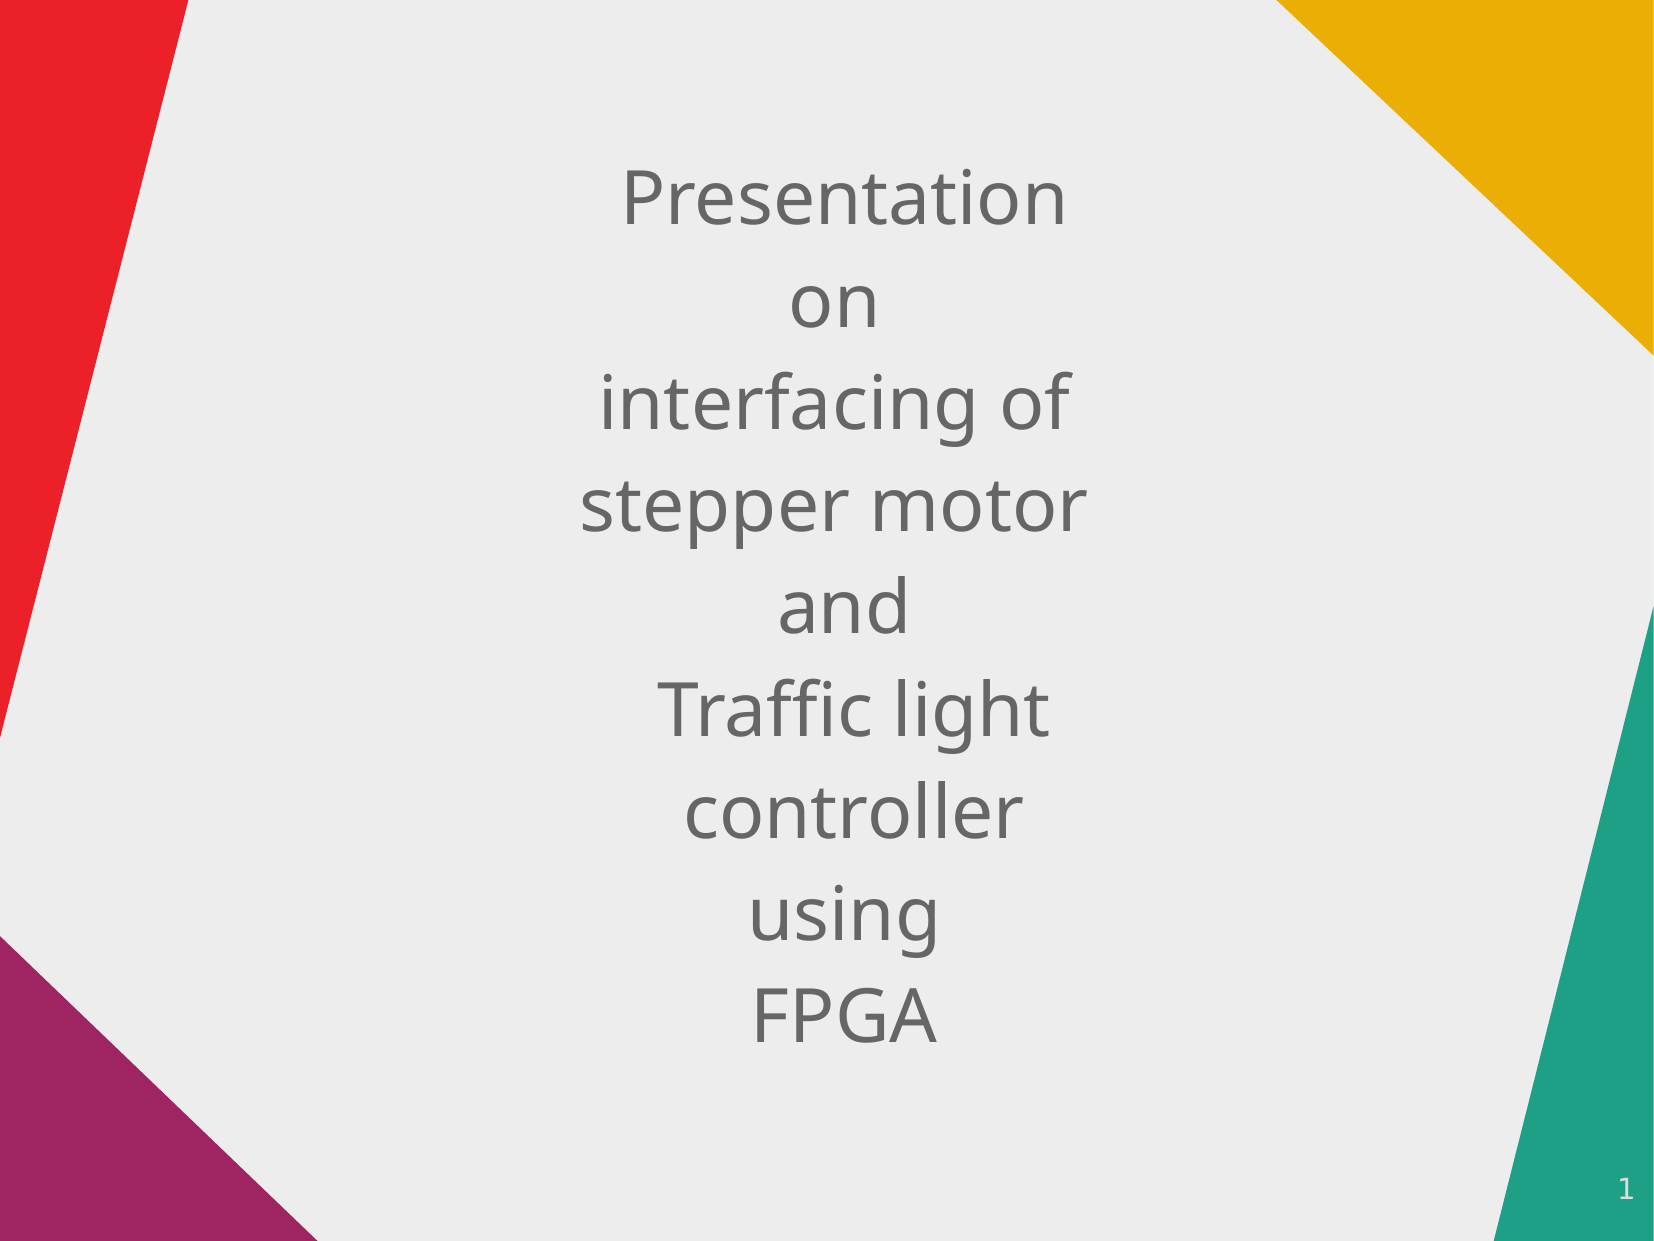

# Presentation
on
interfacing of
stepper motor
 and
 Traffic light
 controller
 using
 FPGA
1